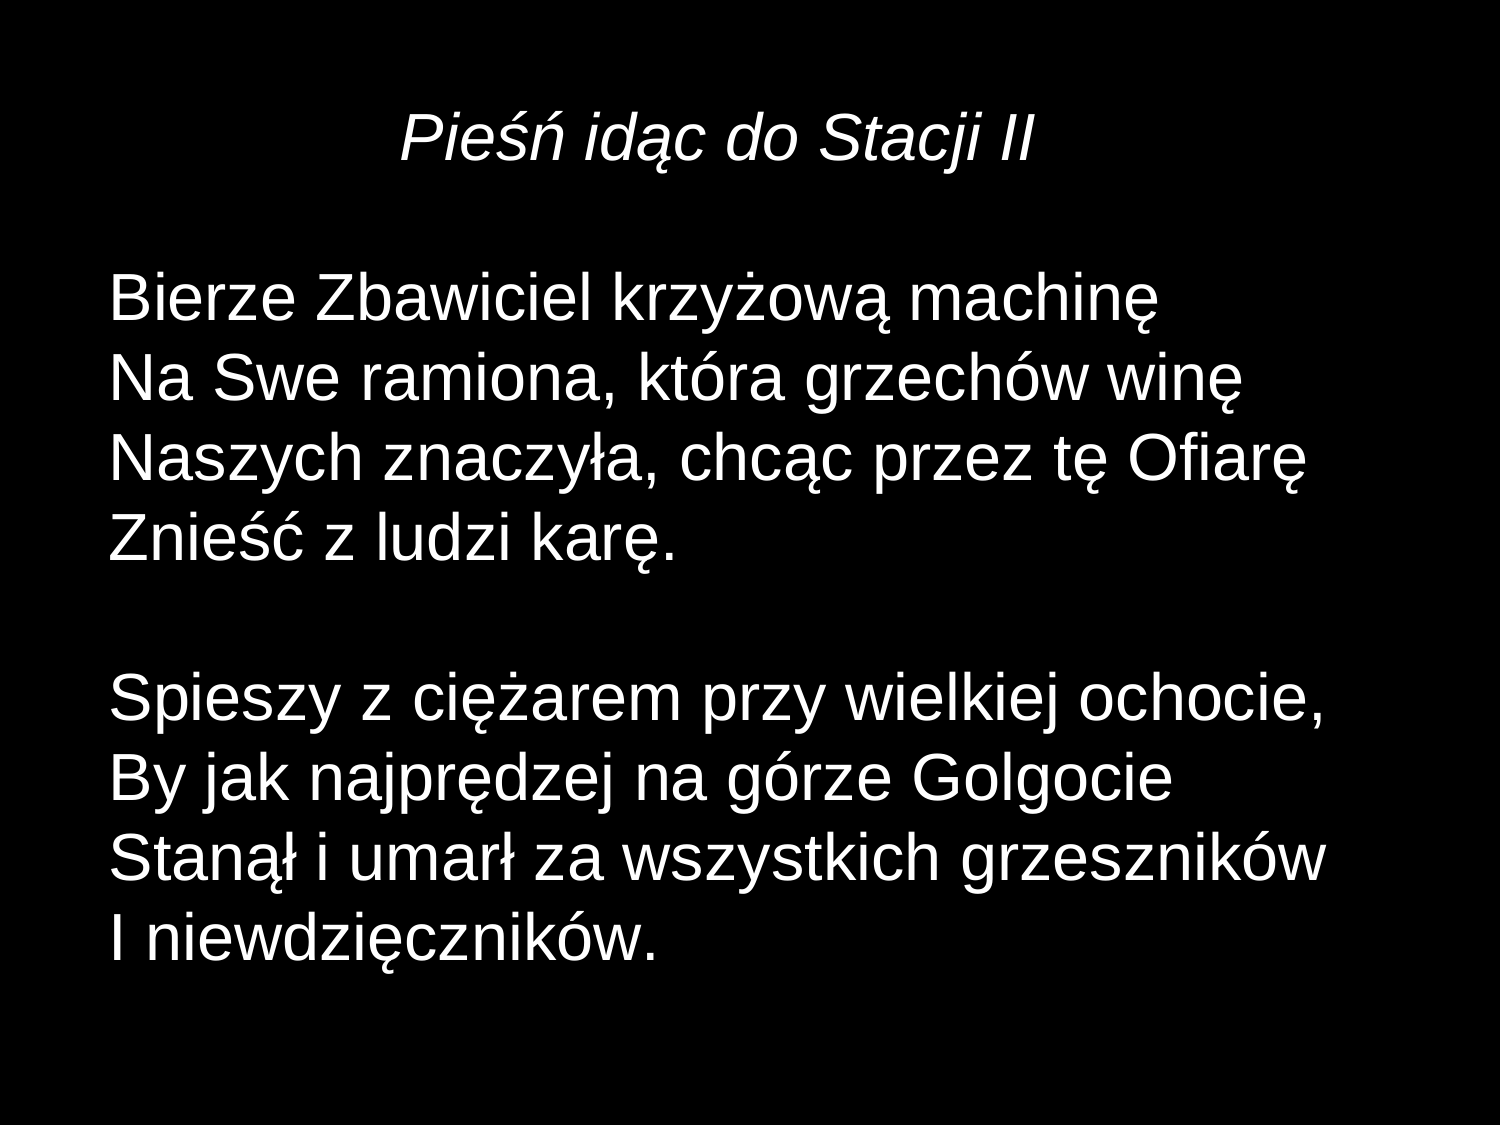

Pieśń idąc do Stacji II
Bierze Zbawiciel krzyżową machinę
Na Swe ramiona, która grzechów winę
Naszych znaczyła, chcąc przez tę Ofiarę
Znieść z ludzi karę.
Spieszy z ciężarem przy wielkiej ochocie,
By jak najprędzej na górze Golgocie
Stanął i umarł za wszystkich grzeszników
I niewdzięczników.